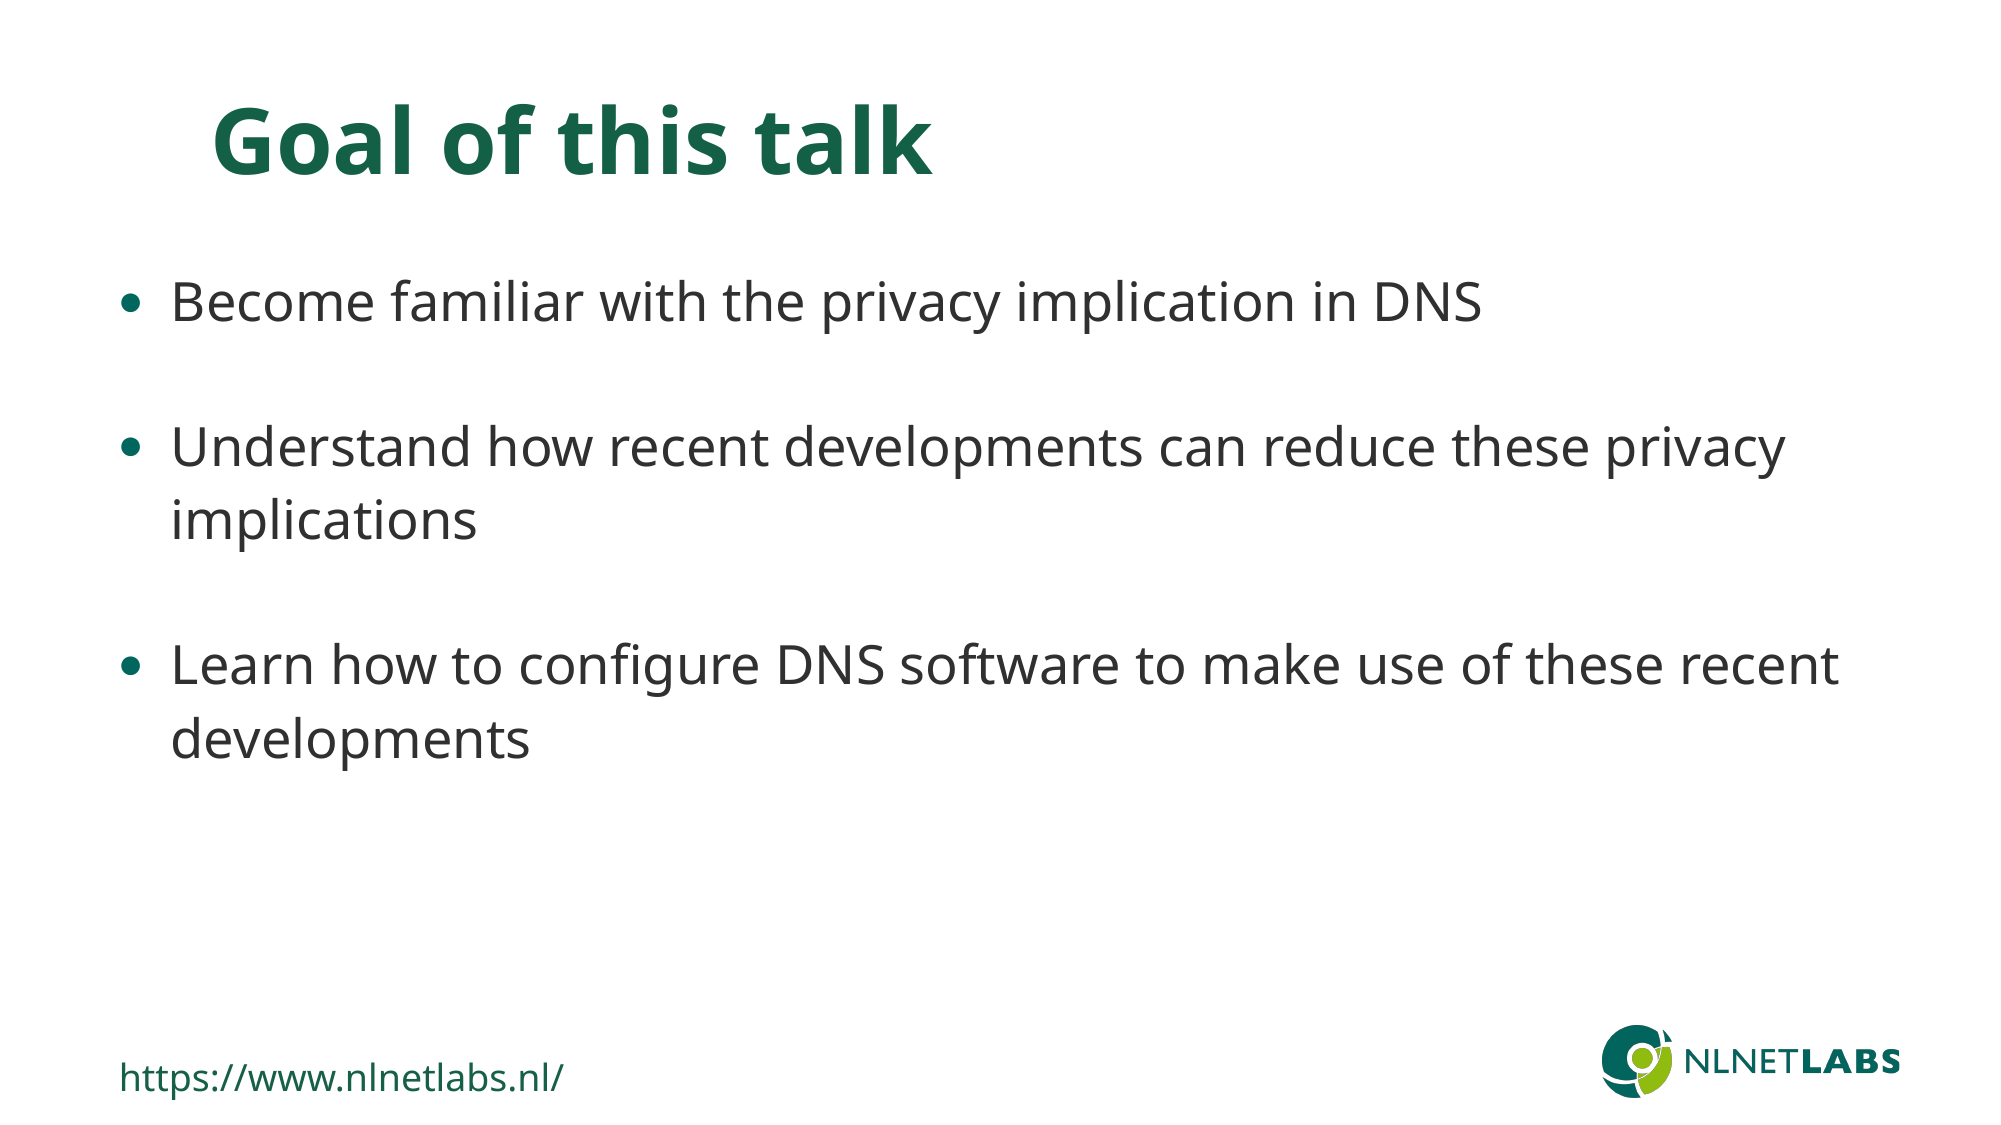

# Goal of this talk
Become familiar with the privacy implication in DNS
Understand how recent developments can reduce these privacy implications
Learn how to configure DNS software to make use of these recent developments